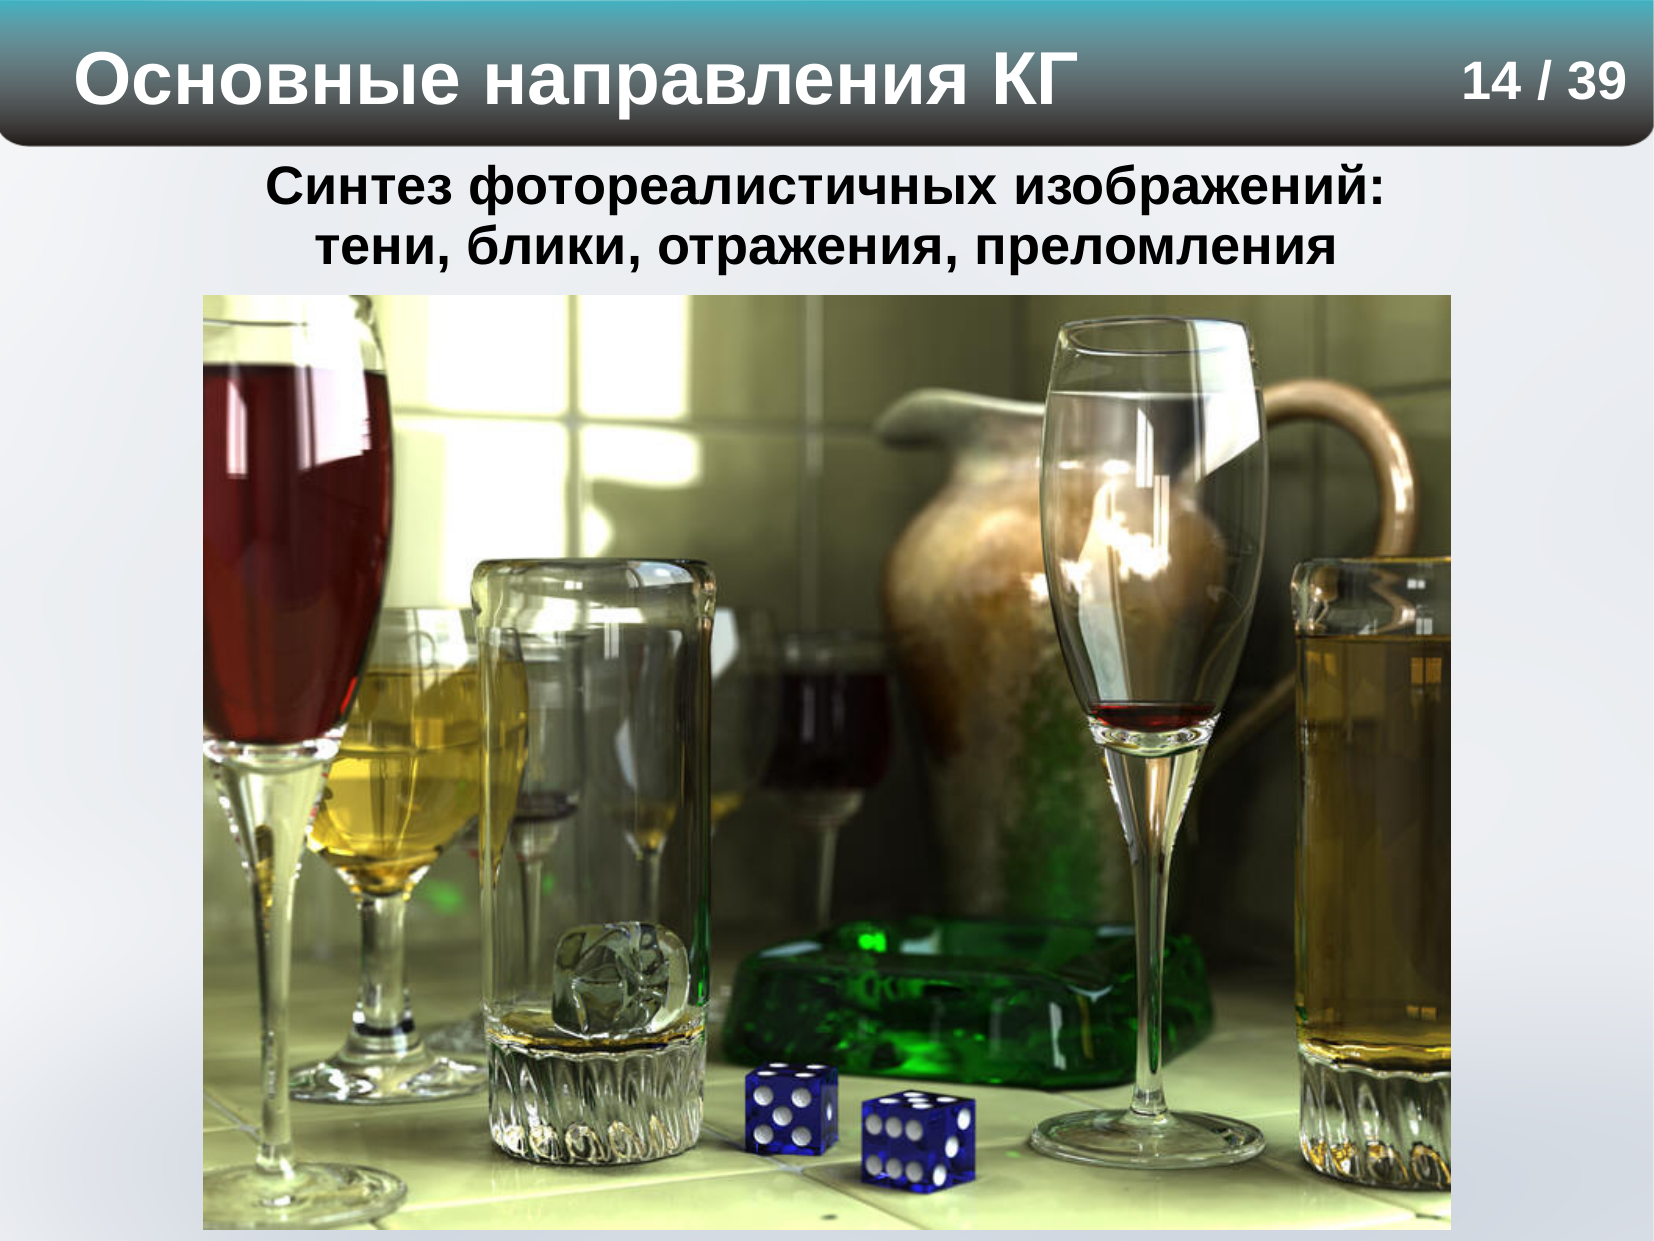

Основные направления КГ
Синтез фотореалистичных изображений:
тени, блики, отражения, преломления